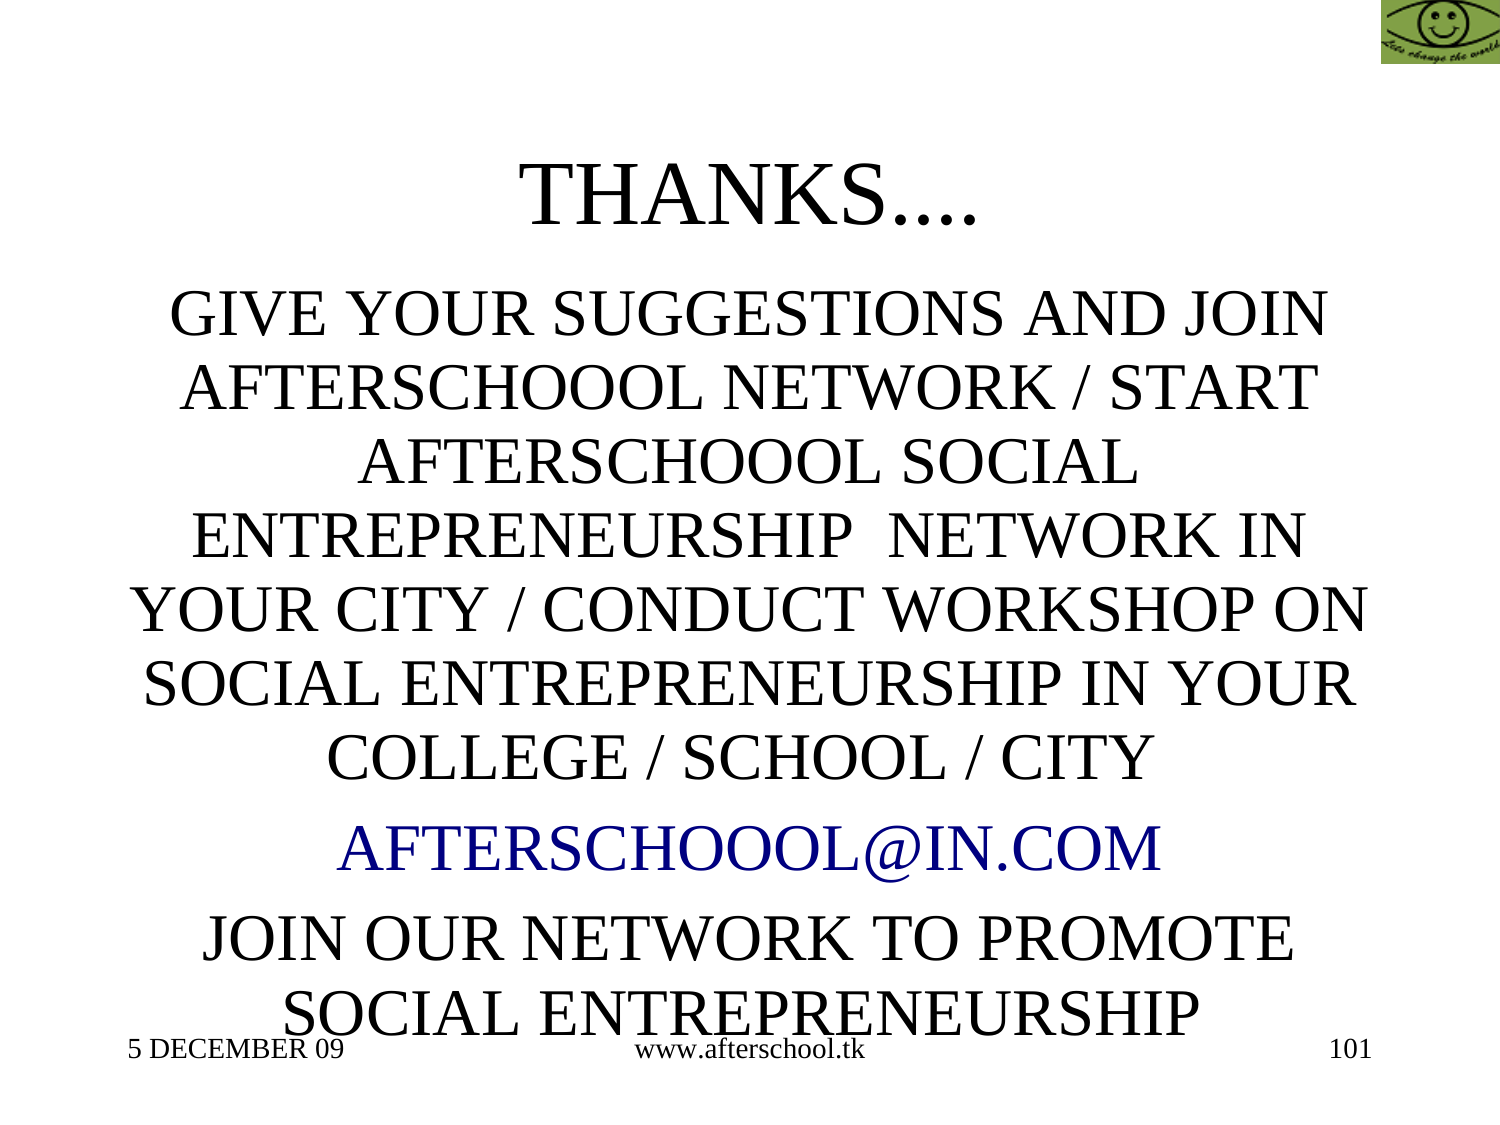

# THANKS....
GIVE YOUR SUGGESTIONS AND JOIN AFTERSCHOOOL NETWORK / START AFTERSCHOOOL SOCIAL ENTREPRENEURSHIP NETWORK IN YOUR CITY / CONDUCT WORKSHOP ON SOCIAL ENTREPRENEURSHIP IN YOUR COLLEGE / SCHOOL / CITY
AFTERSCHOOOL@IN.COM
JOIN OUR NETWORK TO PROMOTE SOCIAL ENTREPRENEURSHIP
MFI Seminar Jain PG College
AFTERSCHOOOL centre for social entrepreneurship
101